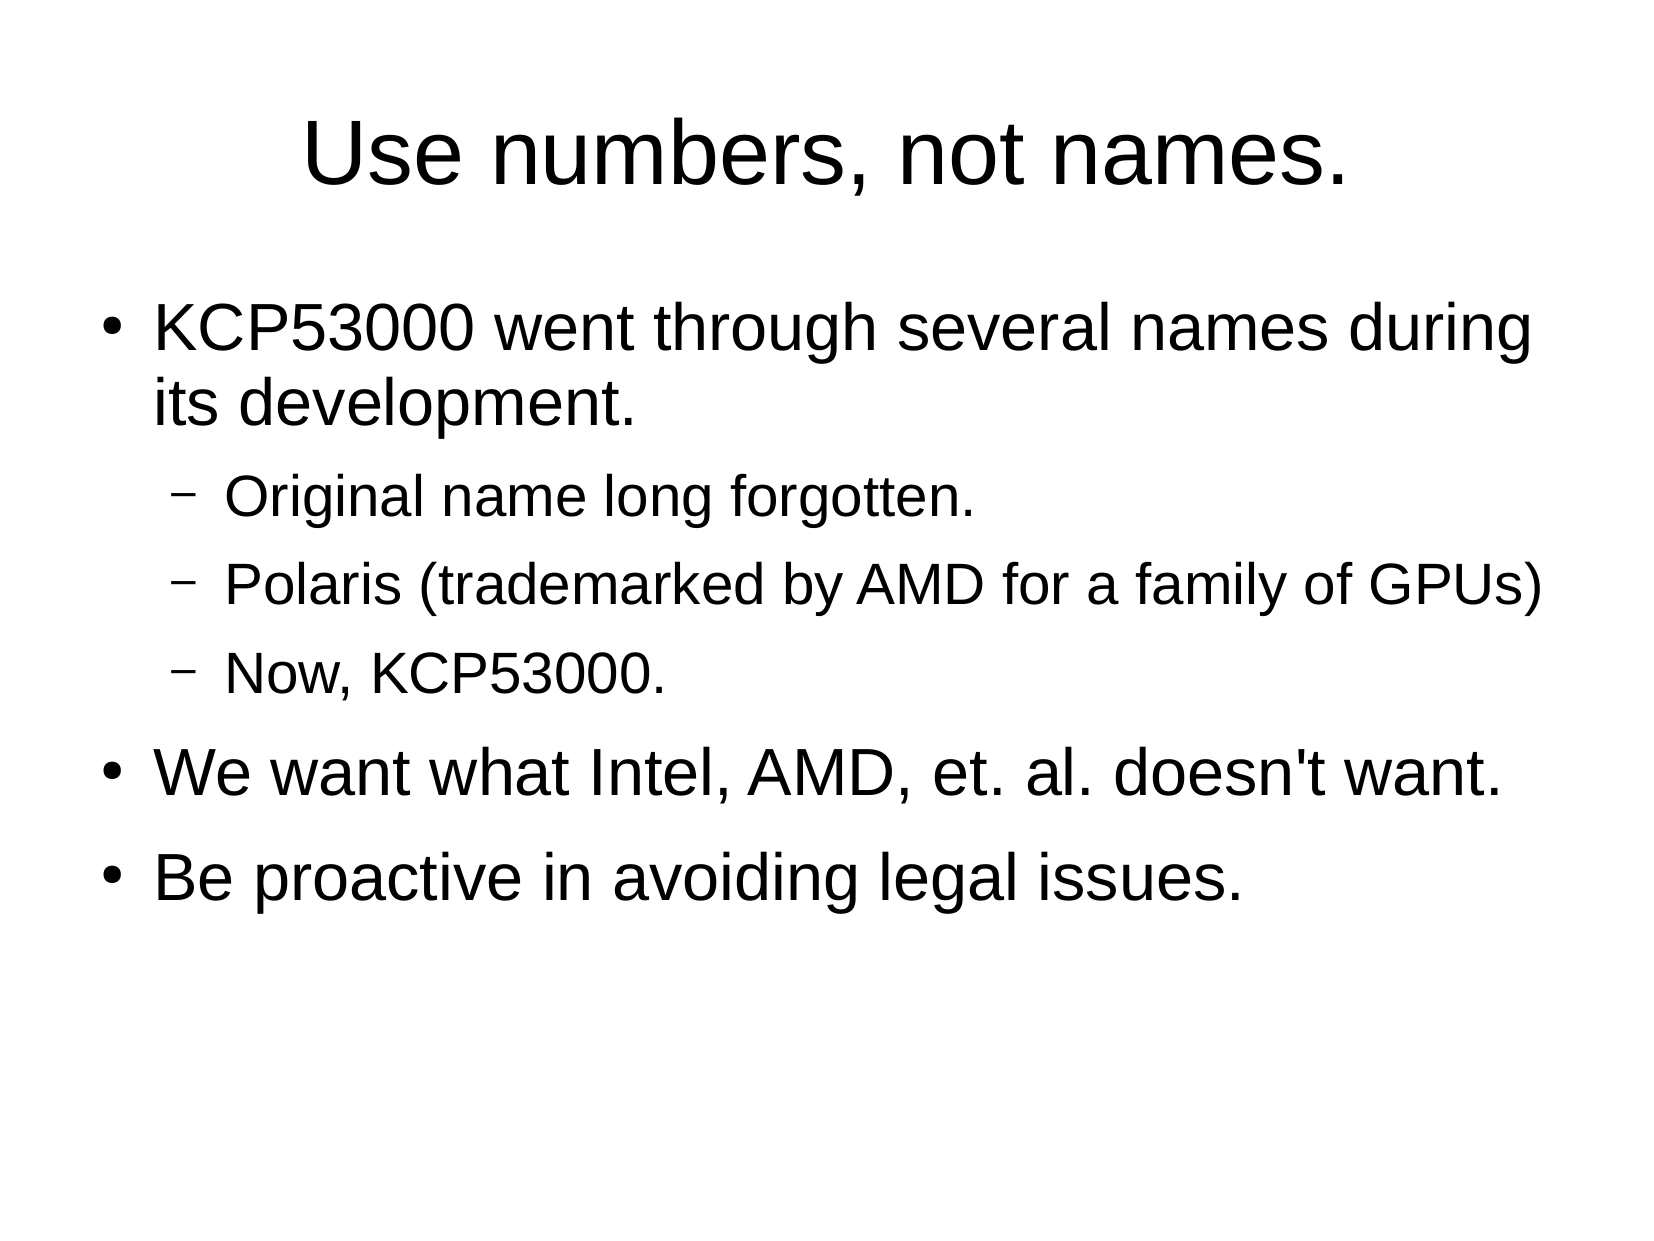

# Use numbers, not names.
KCP53000 went through several names during its development.
Original name long forgotten.
Polaris (trademarked by AMD for a family of GPUs)
Now, KCP53000.
We want what Intel, AMD, et. al. doesn't want.
Be proactive in avoiding legal issues.